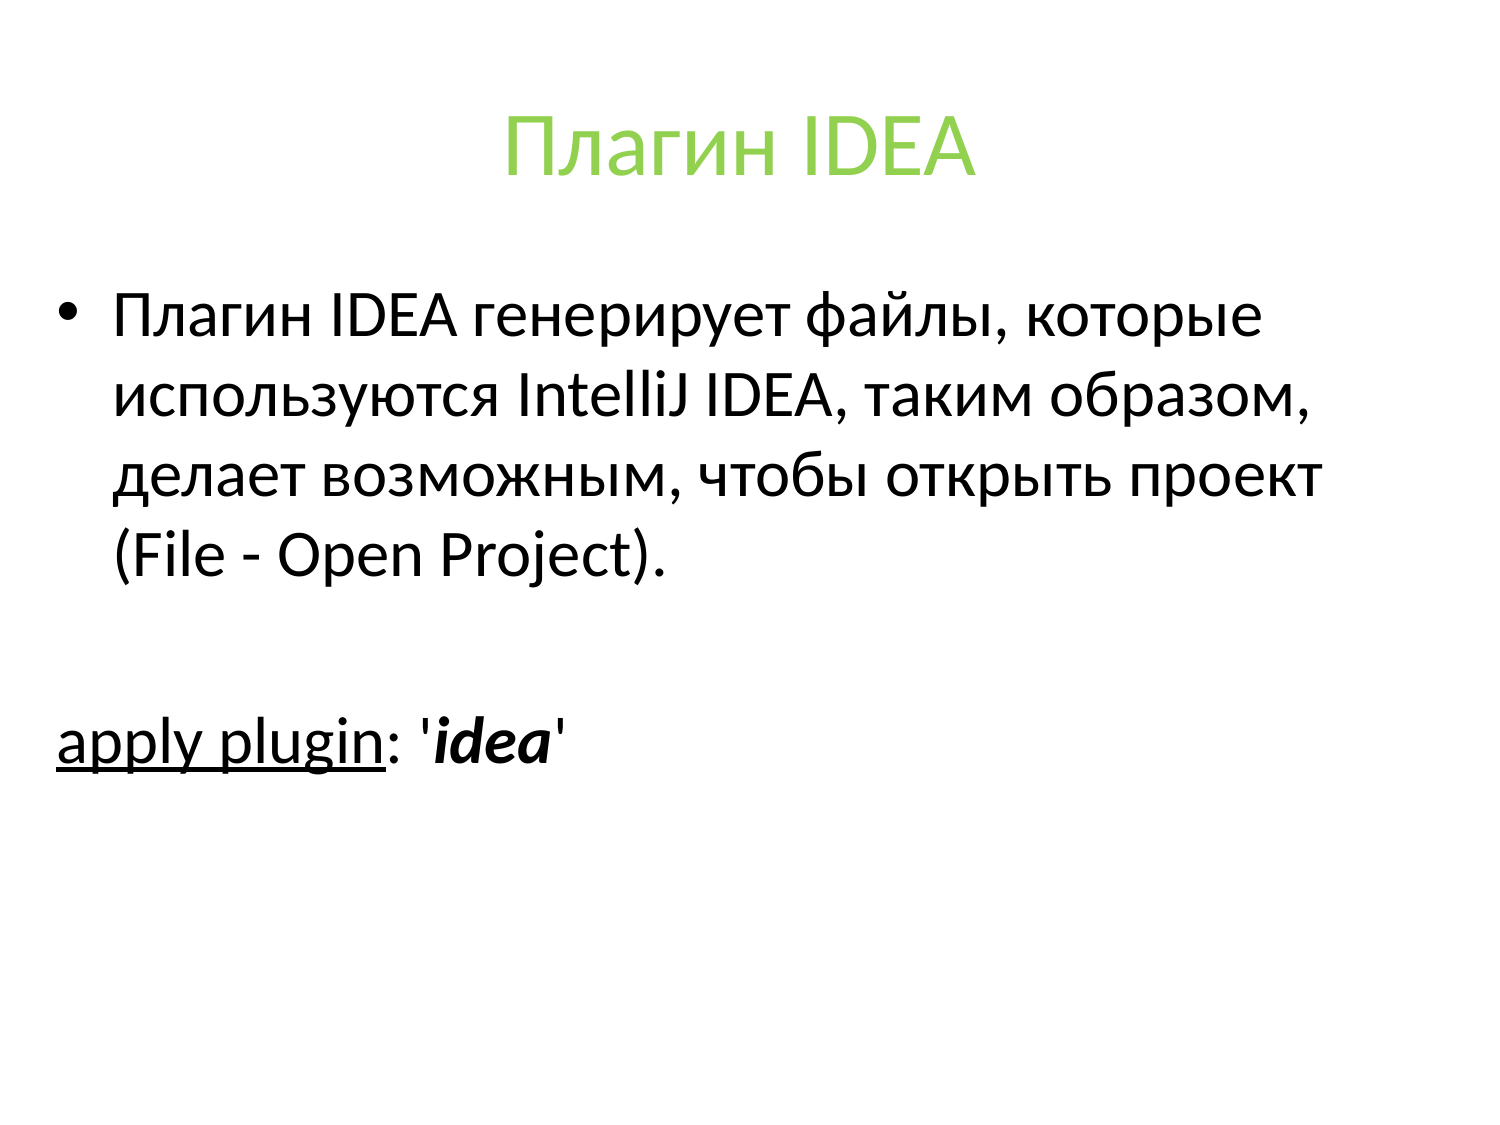

# Плагин IDEA
Плагин IDEA генерирует файлы, которые используются IntelliJ IDEA, таким образом, делает возможным, чтобы открыть проект (File - Open Project).
apply plugin: 'idea'